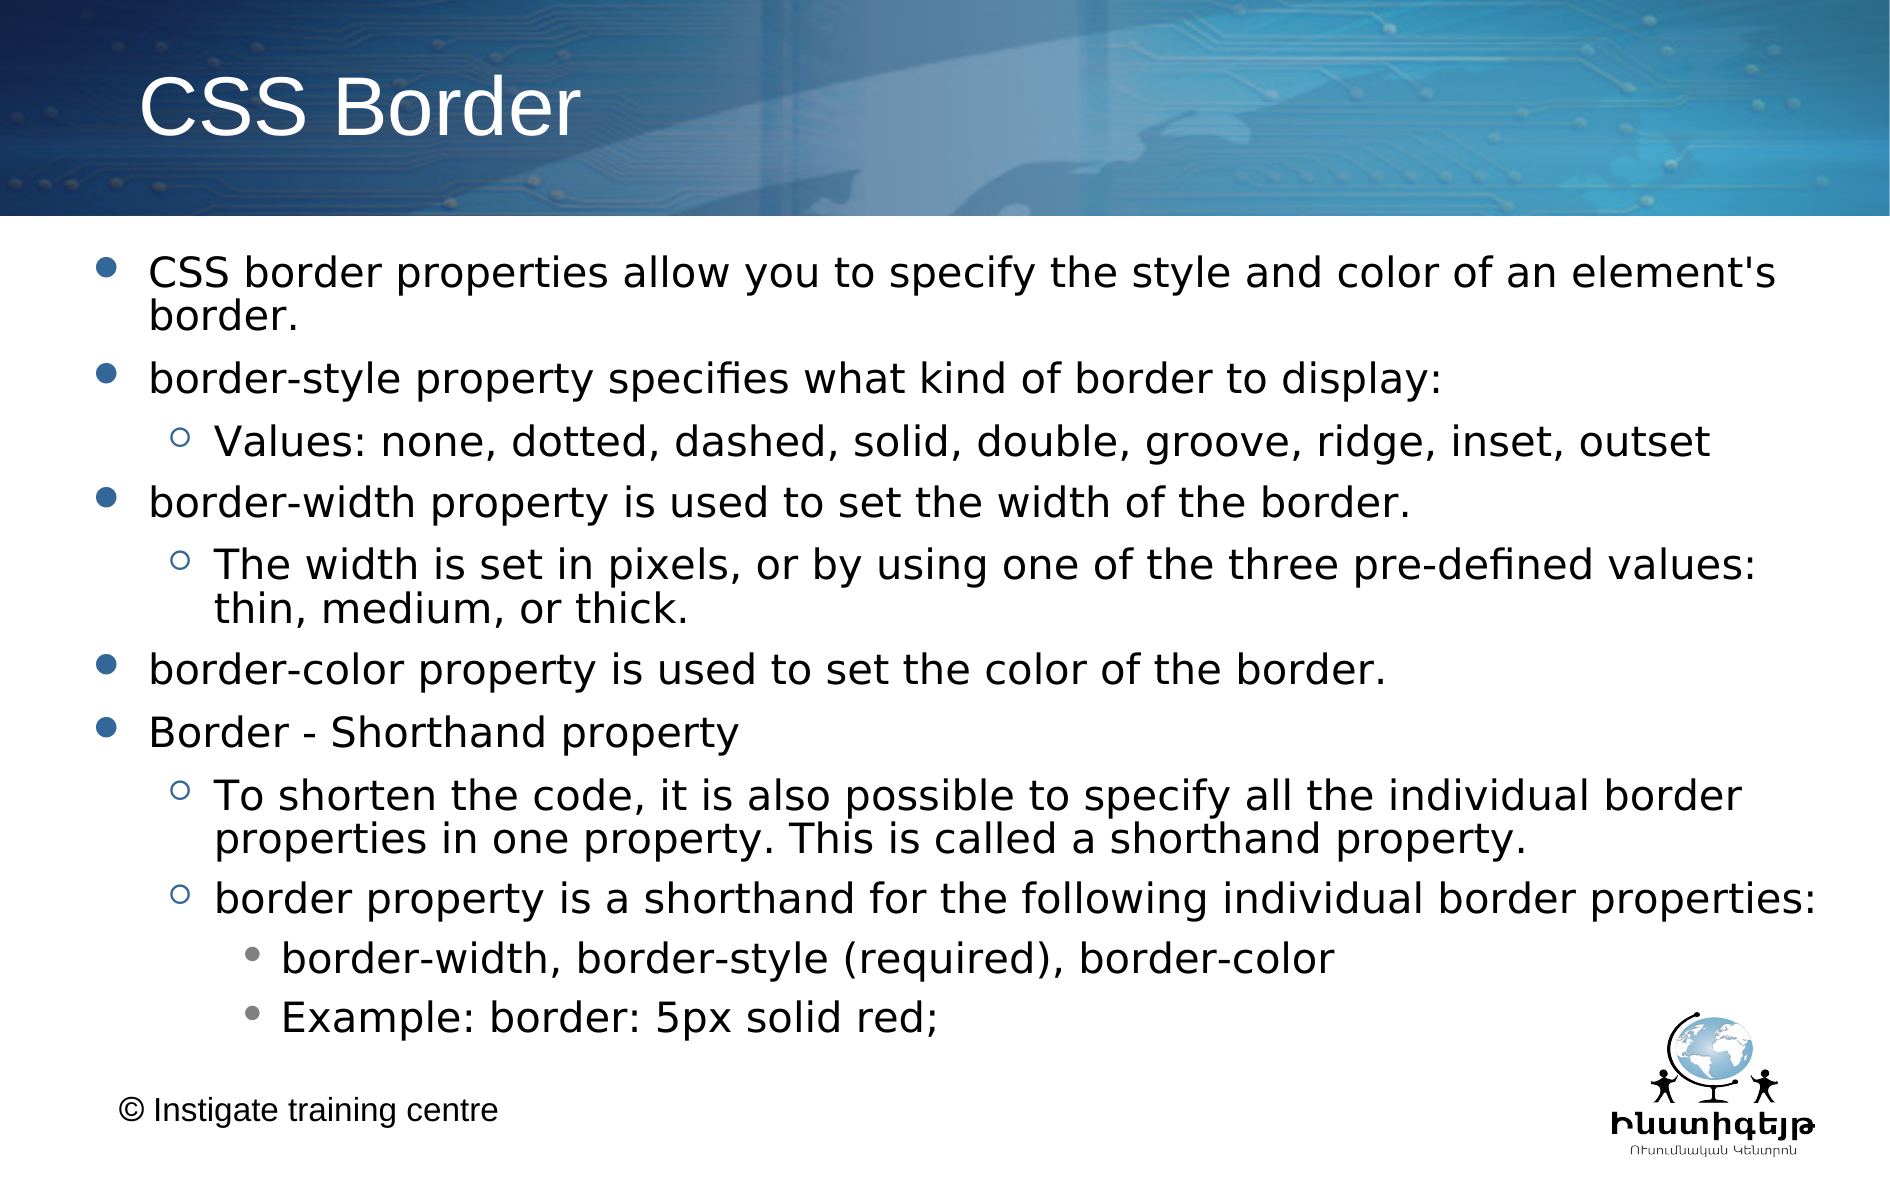

CSS Border
# CSS border properties allow you to specify the style and color of an element's border.
border-style property specifies what kind of border to display:
Values: none, dotted, dashed, solid, double, groove, ridge, inset, outset
border-width property is used to set the width of the border.
The width is set in pixels, or by using one of the three pre-defined values: thin, medium, or thick.
border-color property is used to set the color of the border.
Border - Shorthand property
To shorten the code, it is also possible to specify all the individual border properties in one property. This is called a shorthand property.
border property is a shorthand for the following individual border properties:
border-width, border-style (required), border-color
Example: border: 5px solid red;